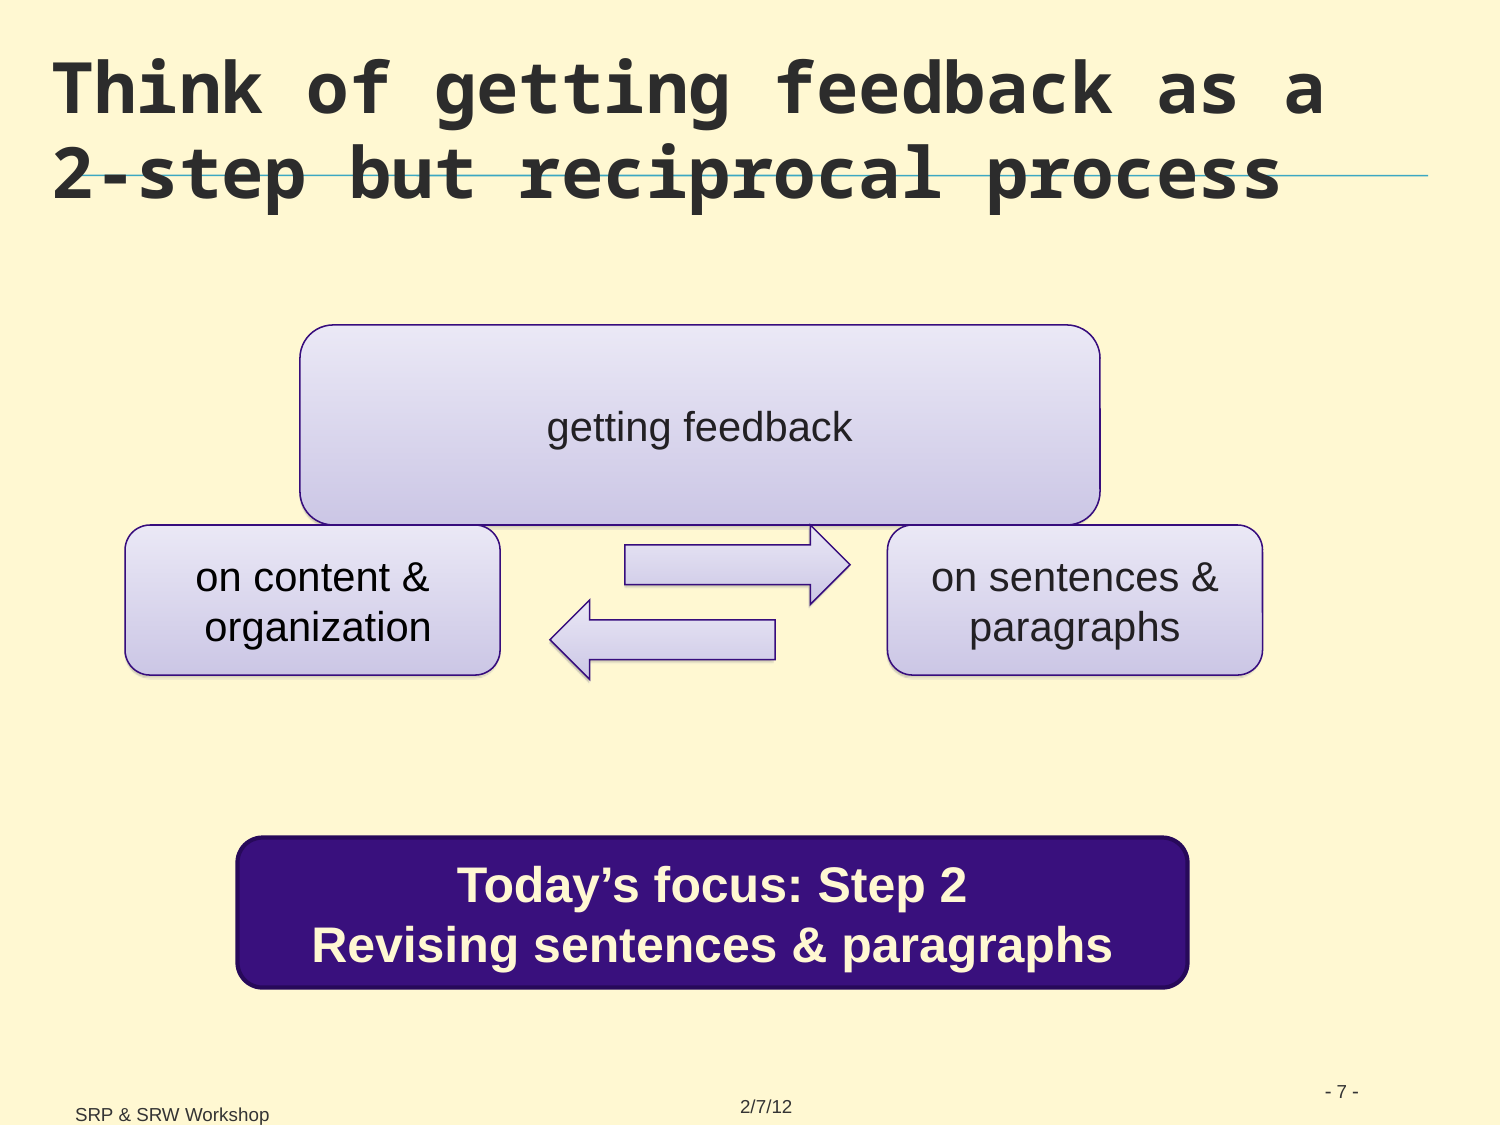

# Think of getting feedback as a 2-step but reciprocal process
getting feedback
on content &
 organization
on sentences &
paragraphs
Today’s focus: Step 2
Revising sentences & paragraphs